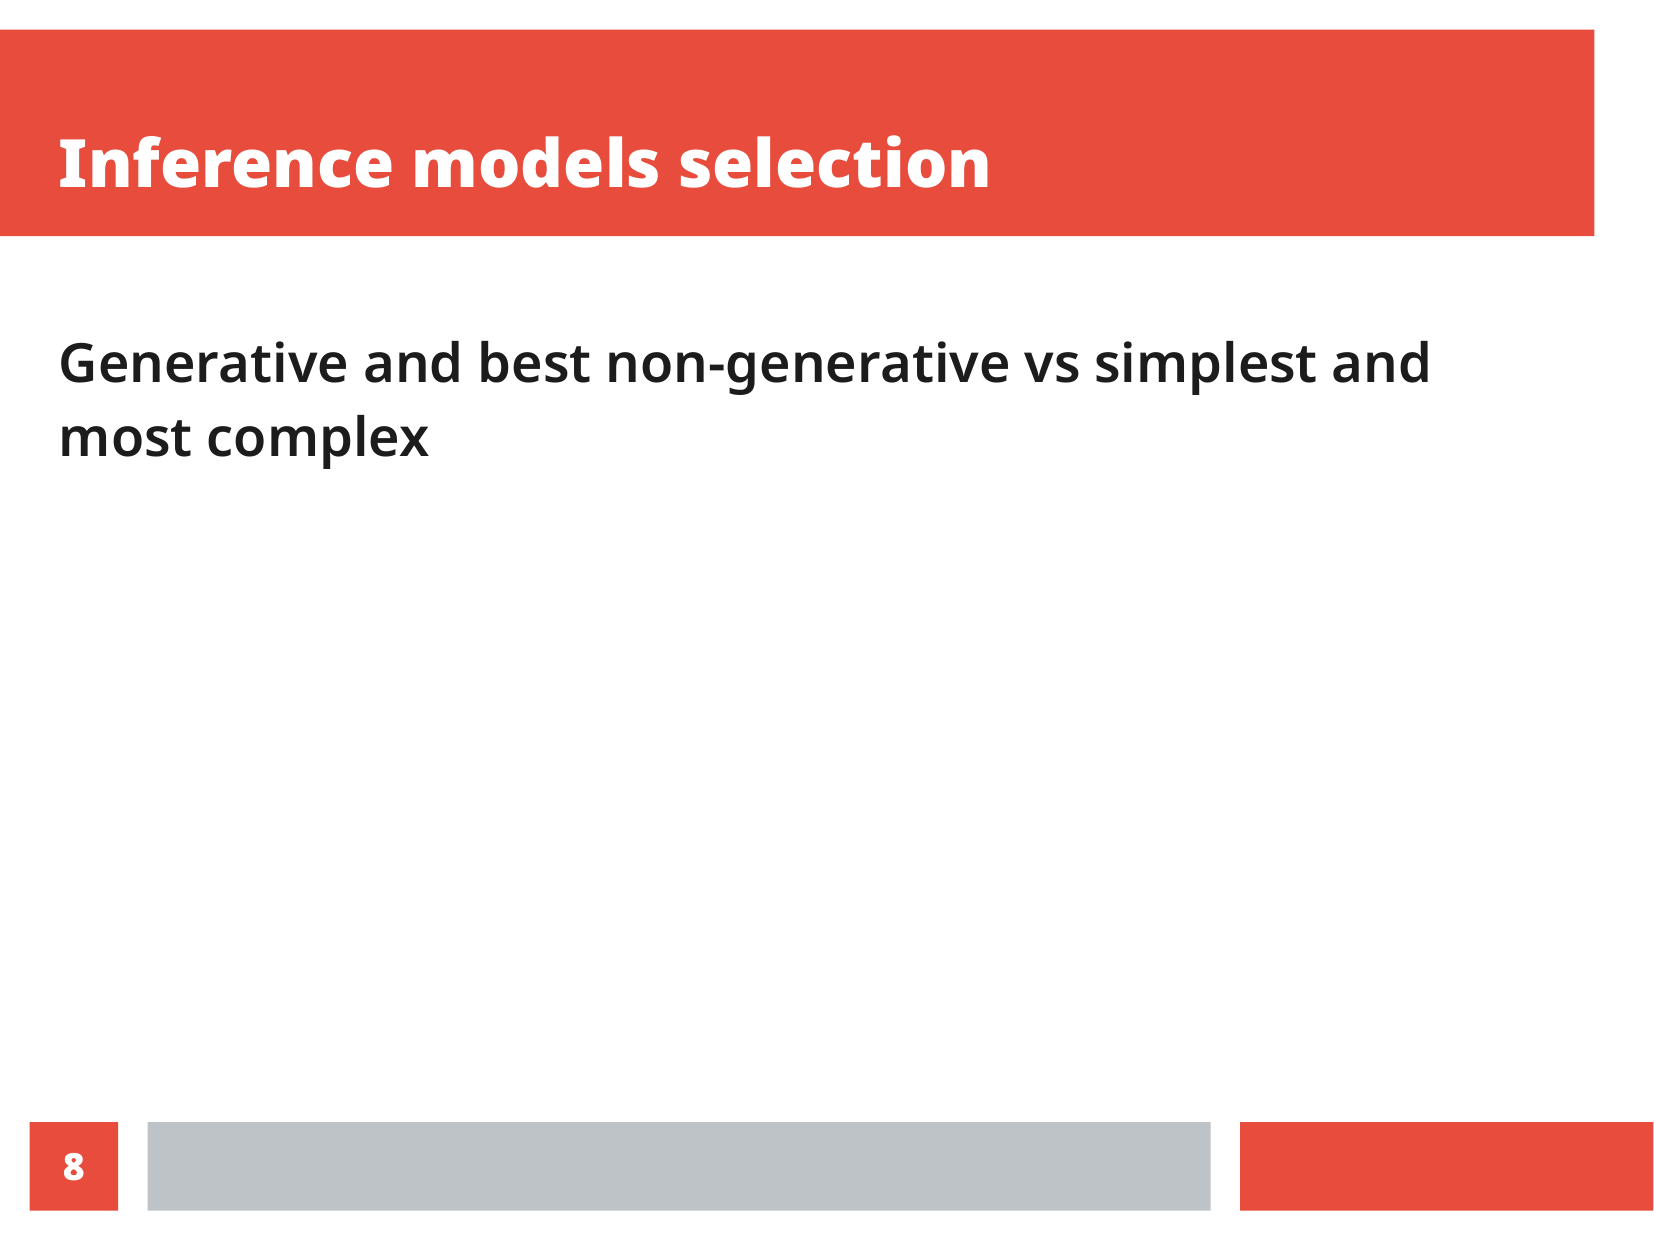

# Inference models selection
Generative and best non-generative vs simplest and most complex
8